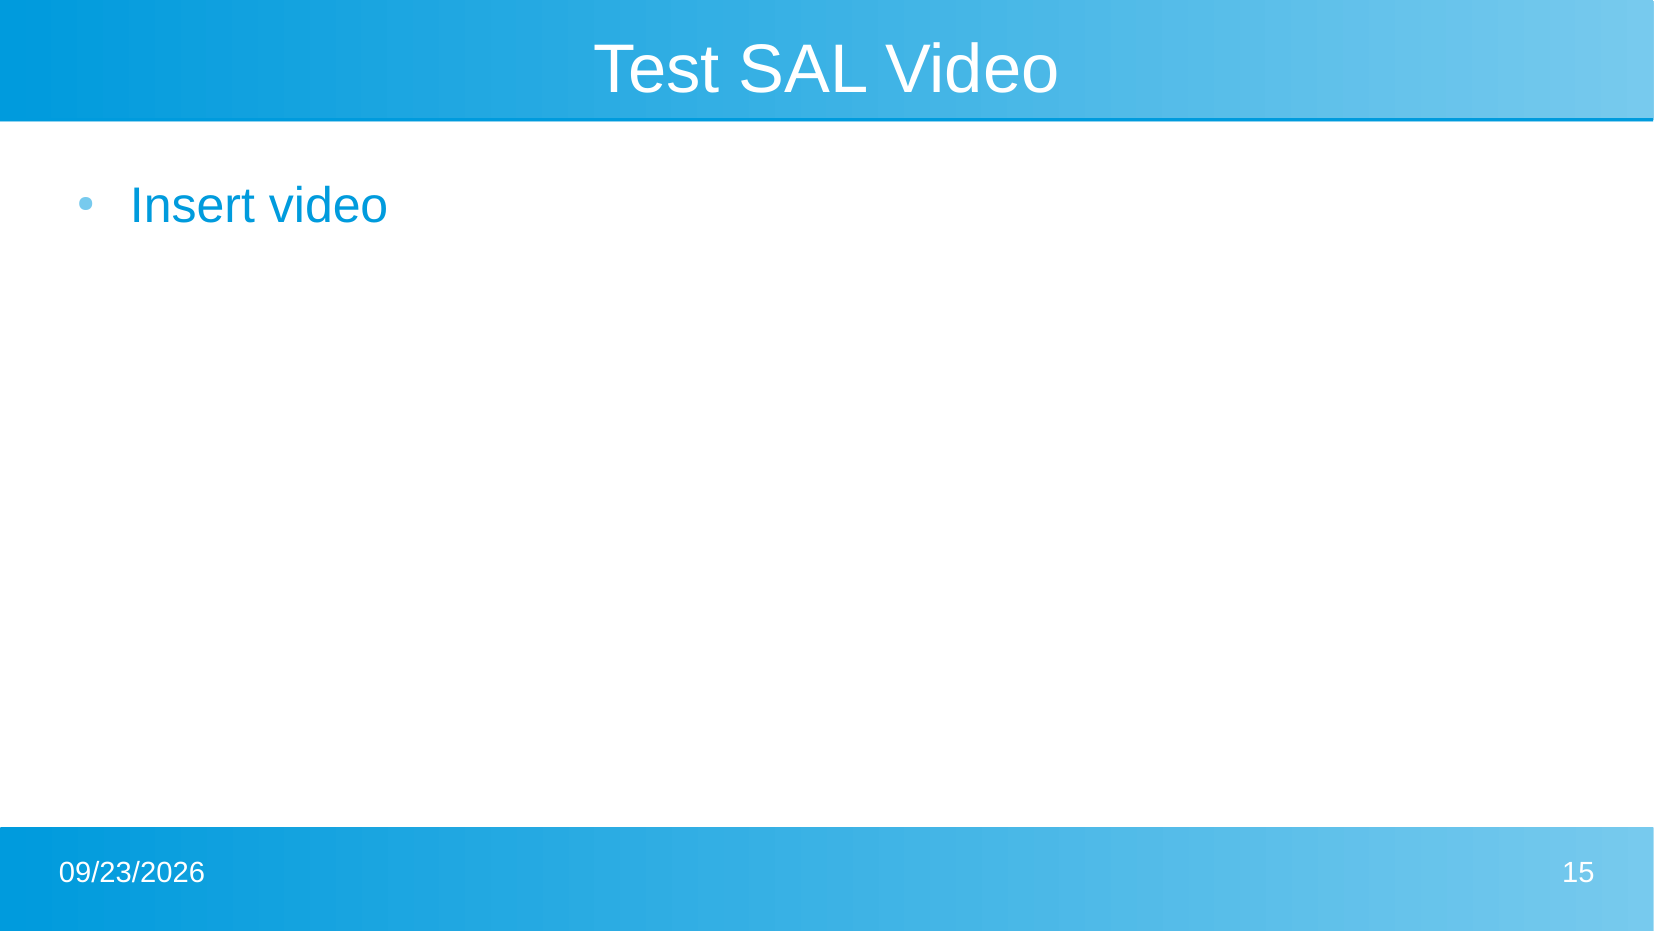

# Test SAL Video
Insert video
15